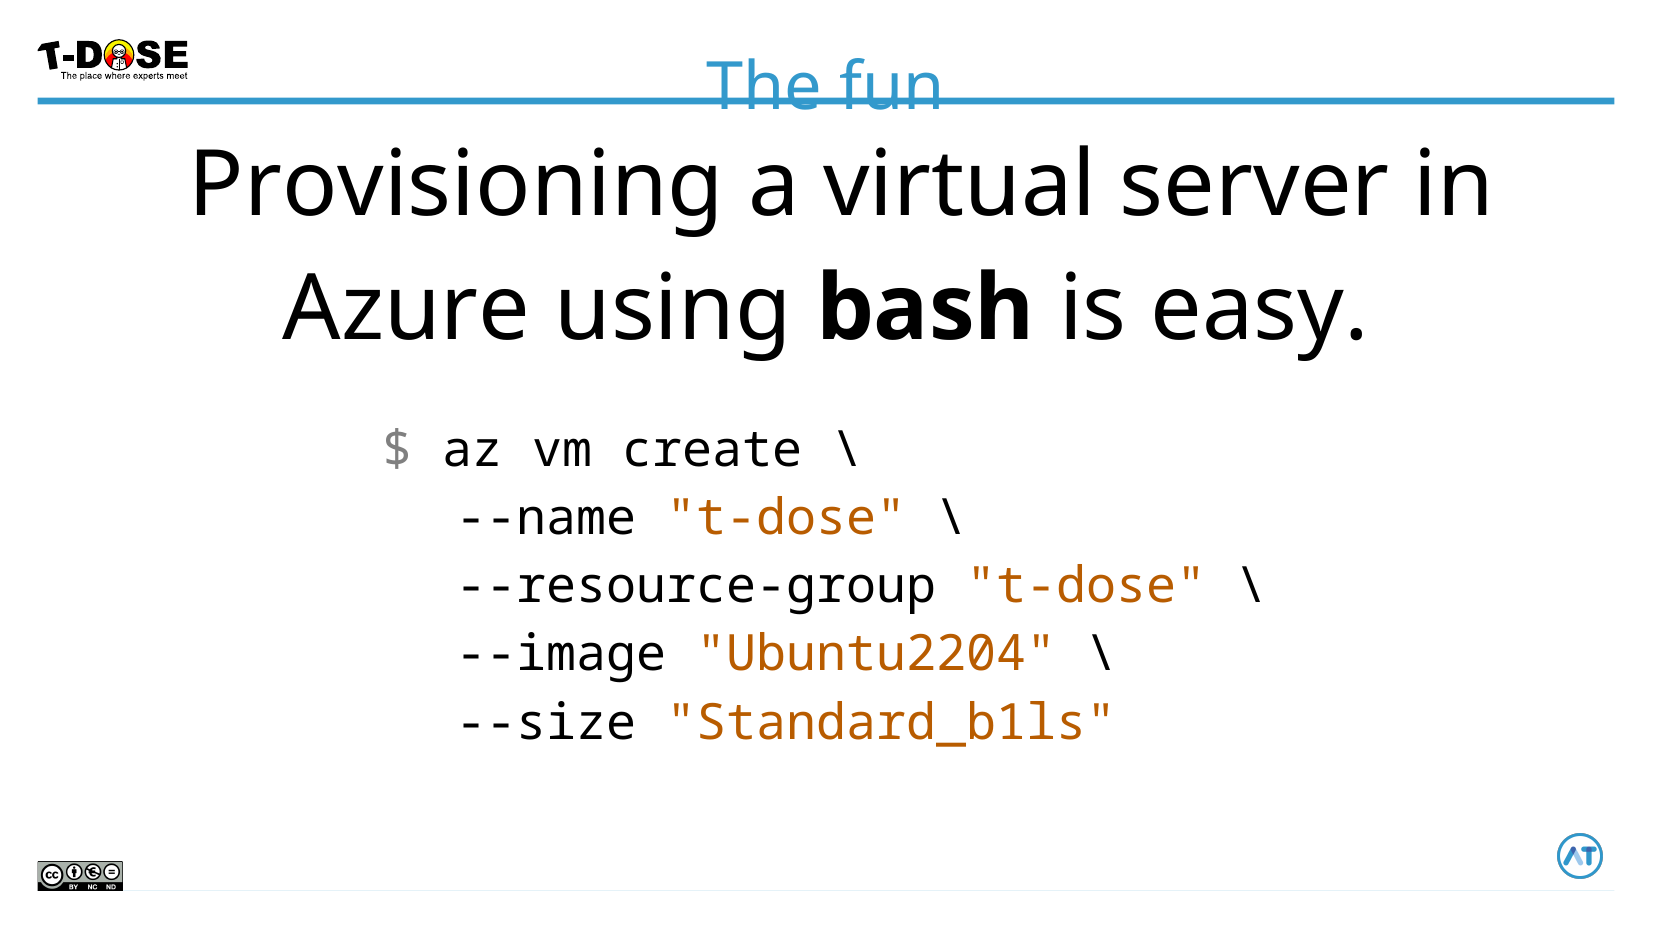

The fun
Provisioning a virtual server in Azure using bash is easy.
$ az vm create \
	--name "t-dose" \
	--resource-group "t-dose" \
	--image "Ubuntu2204" \
	--size "Standard_b1ls"